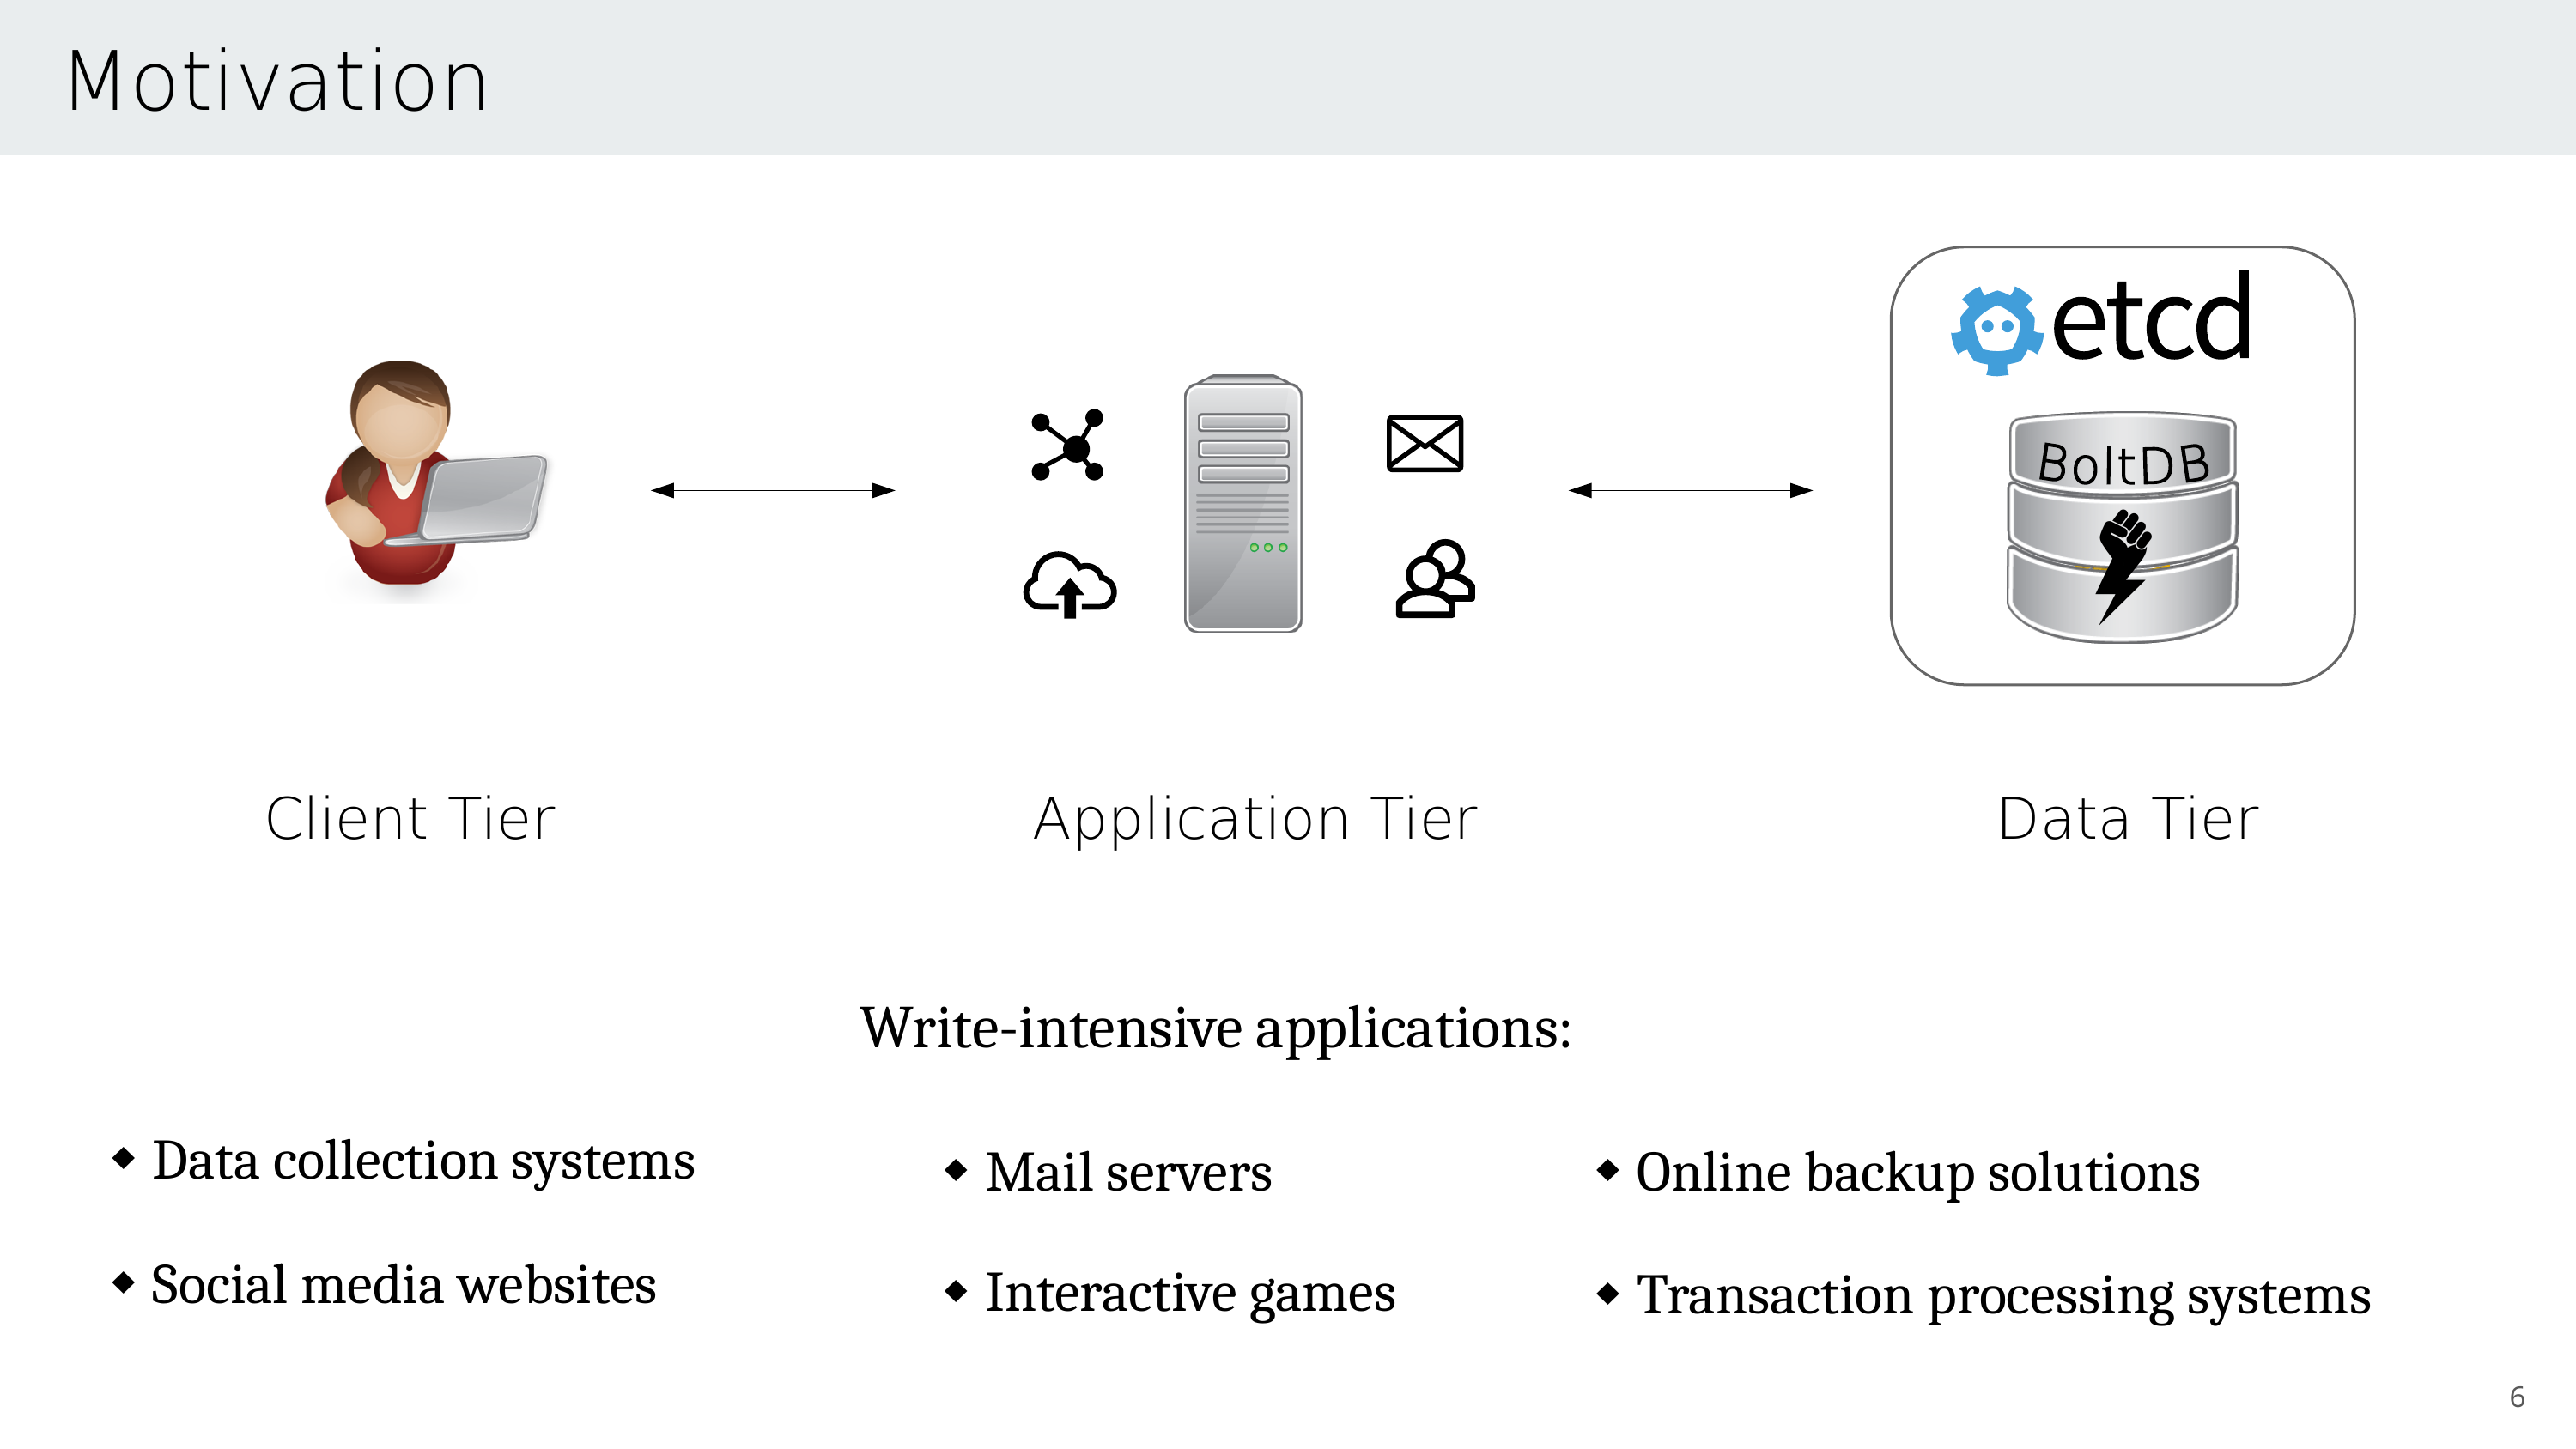

# Motivation
RocksDB
BoltDB
Client Tier
Application Tier
Data Tier
Write-intensive applications:
Data collection systems
Mail servers
Online backup solutions
Social media websites
Interactive games
Transaction processing systems
6